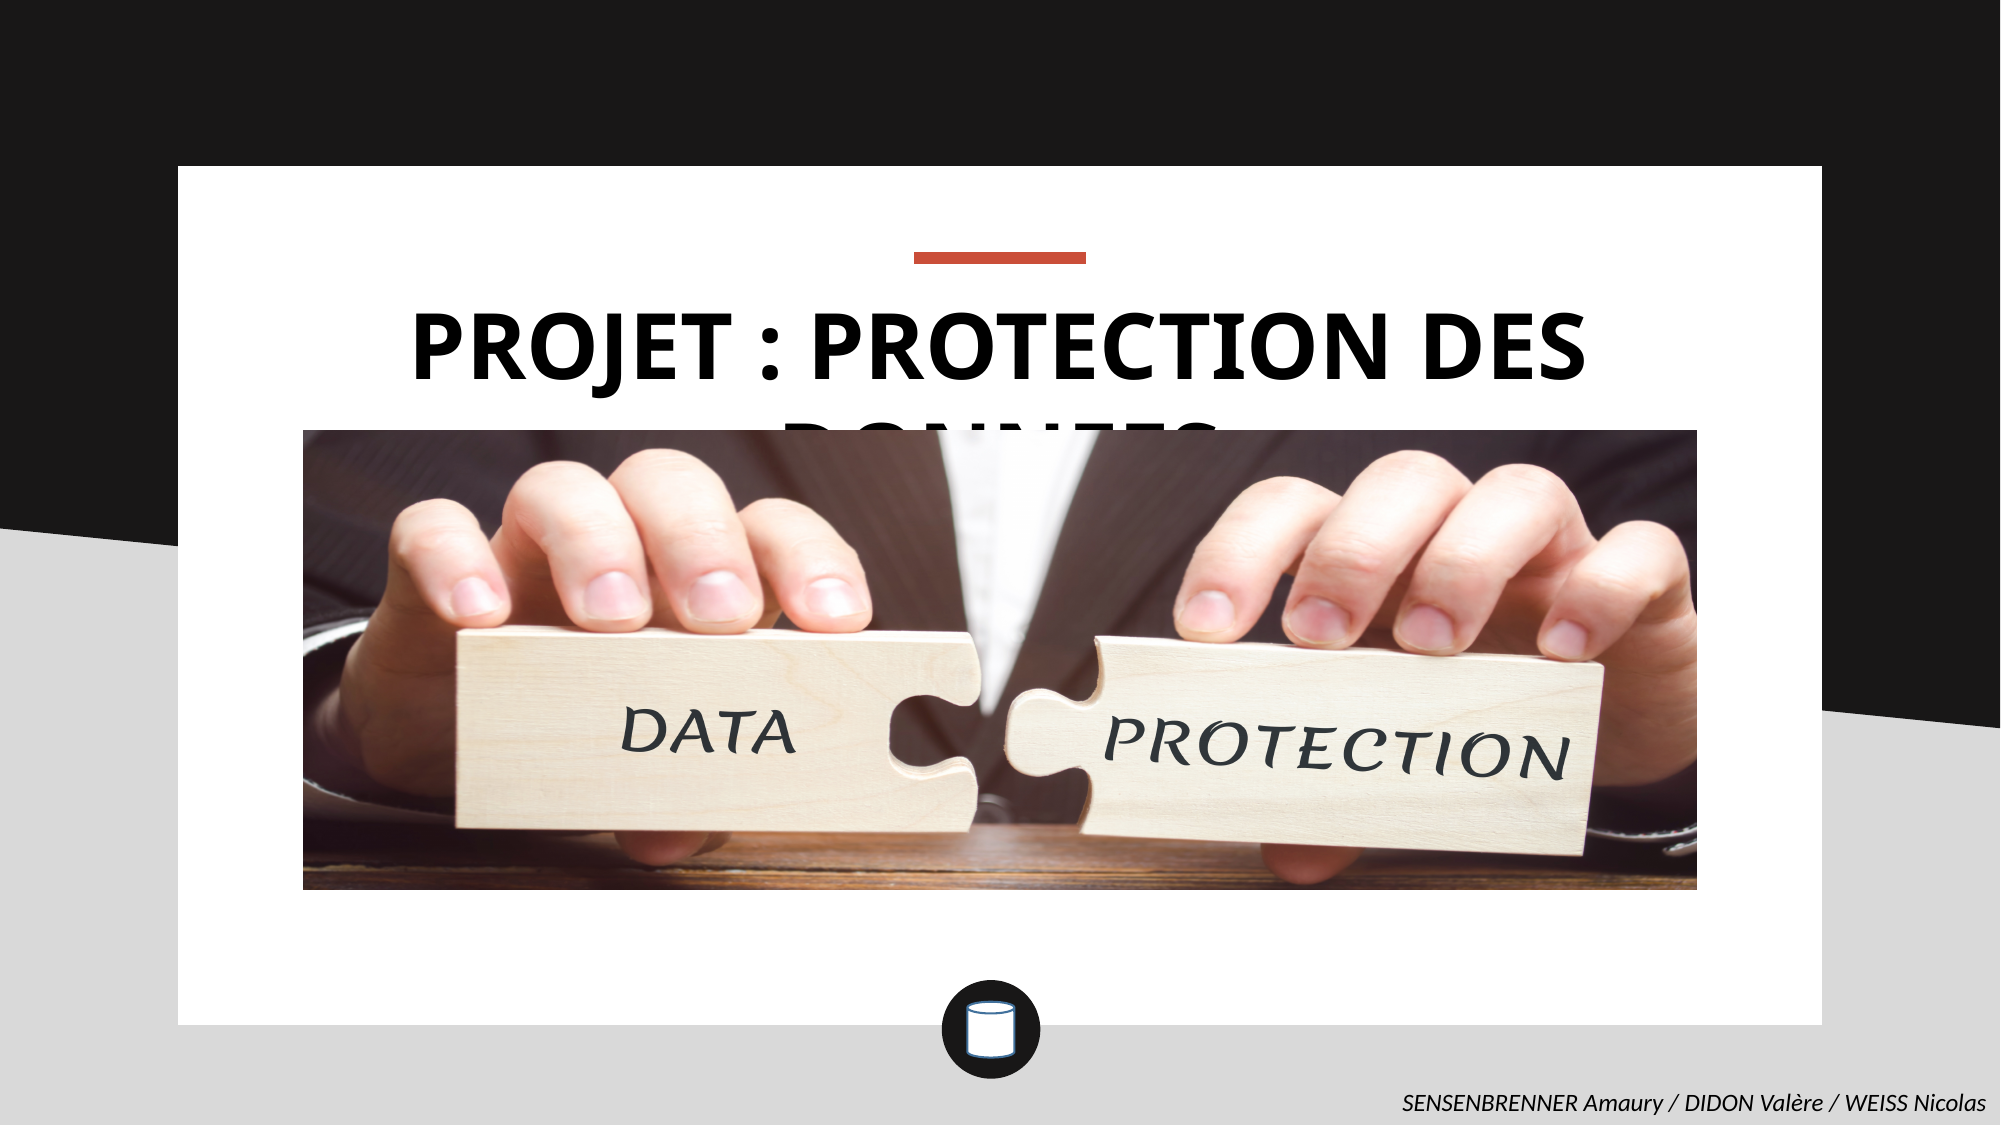

PROJET : PROTECTION DES DONNEES
SENSENBRENNER Amaury / DIDON Valère / WEISS Nicolas